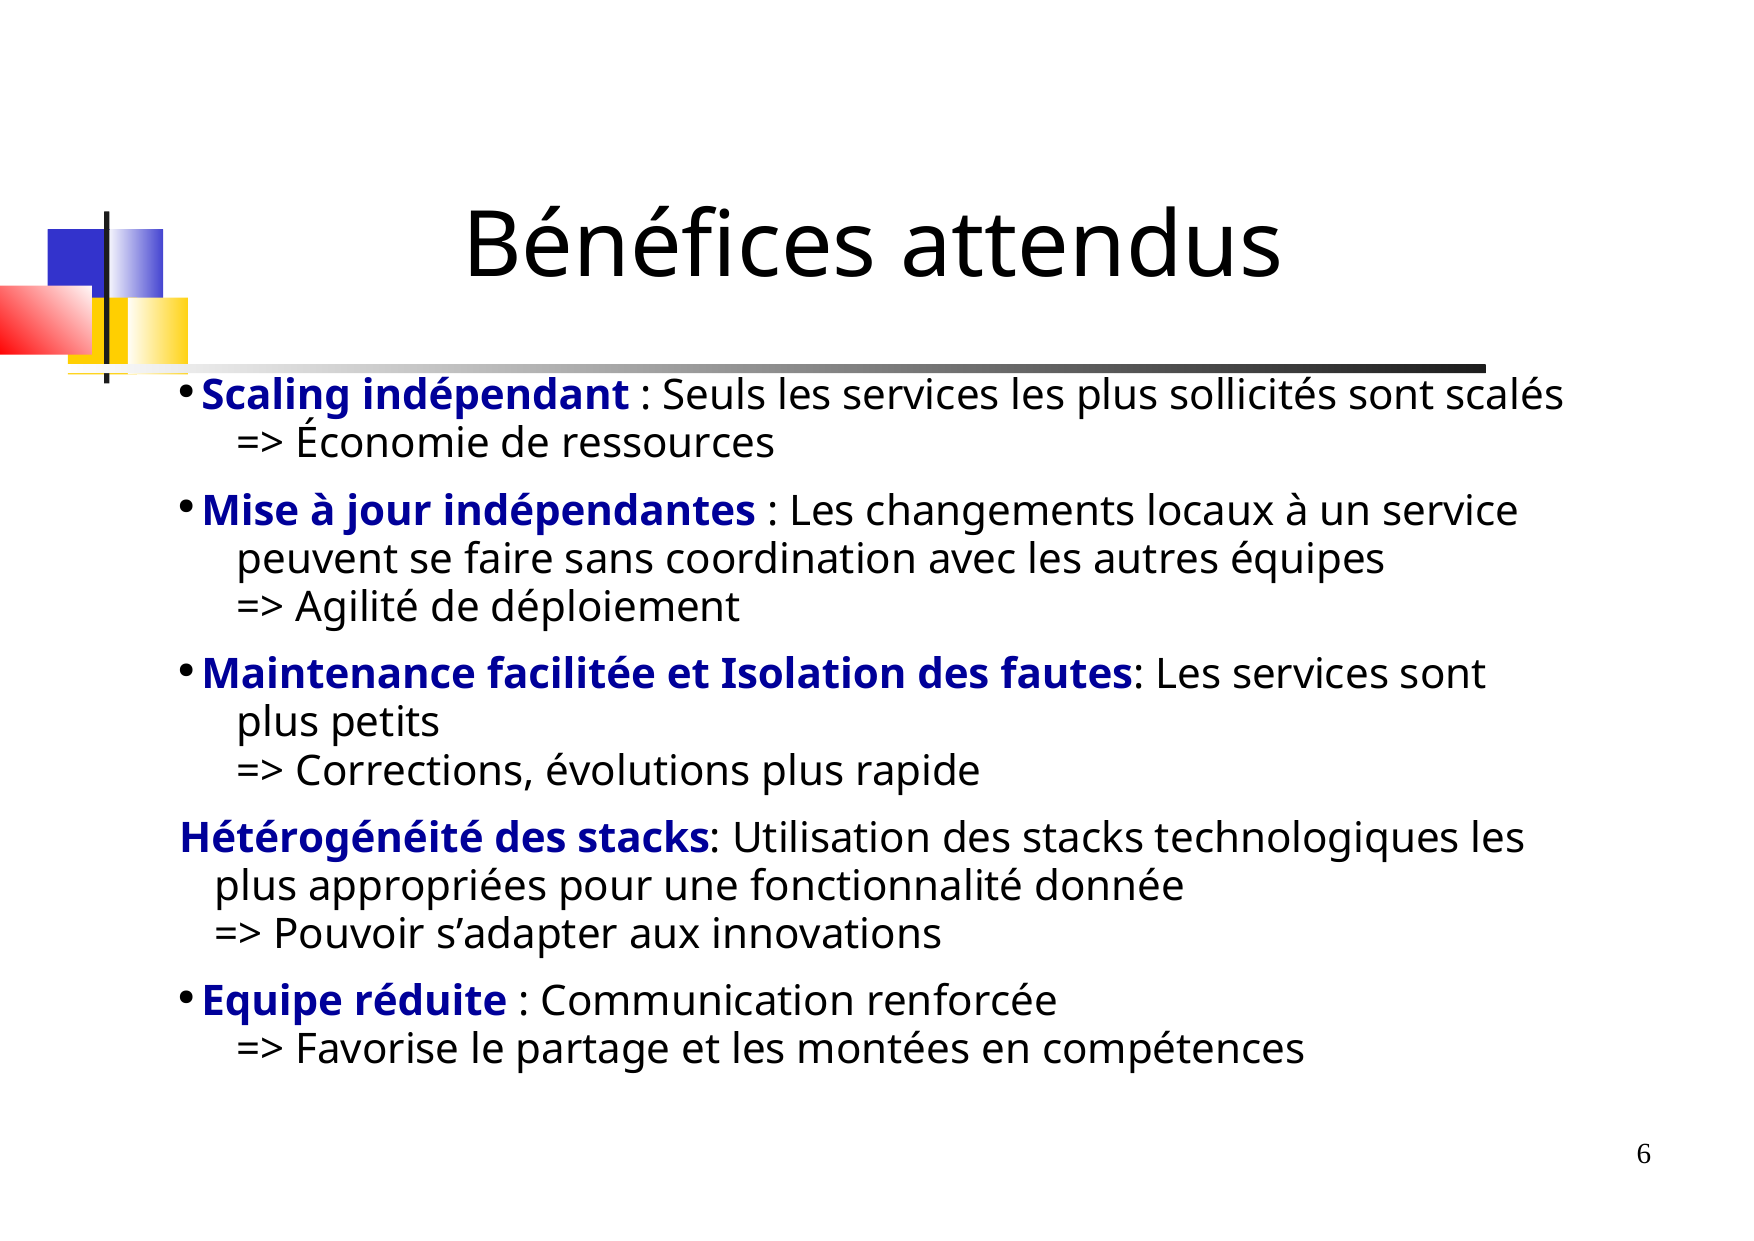

# Bénéfices attendus
Scaling indépendant : Seuls les services les plus sollicités sont scalés
=> Économie de ressources
Mise à jour indépendantes : Les changements locaux à un service peuvent se faire sans coordination avec les autres équipes
=> Agilité de déploiement
Maintenance facilitée et Isolation des fautes: Les services sont plus petits
=> Corrections, évolutions plus rapide
Hétérogénéité des stacks: Utilisation des stacks technologiques les plus appropriées pour une fonctionnalité donnée
=> Pouvoir s’adapter aux innovations
Equipe réduite : Communication renforcée
=> Favorise le partage et les montées en compétences